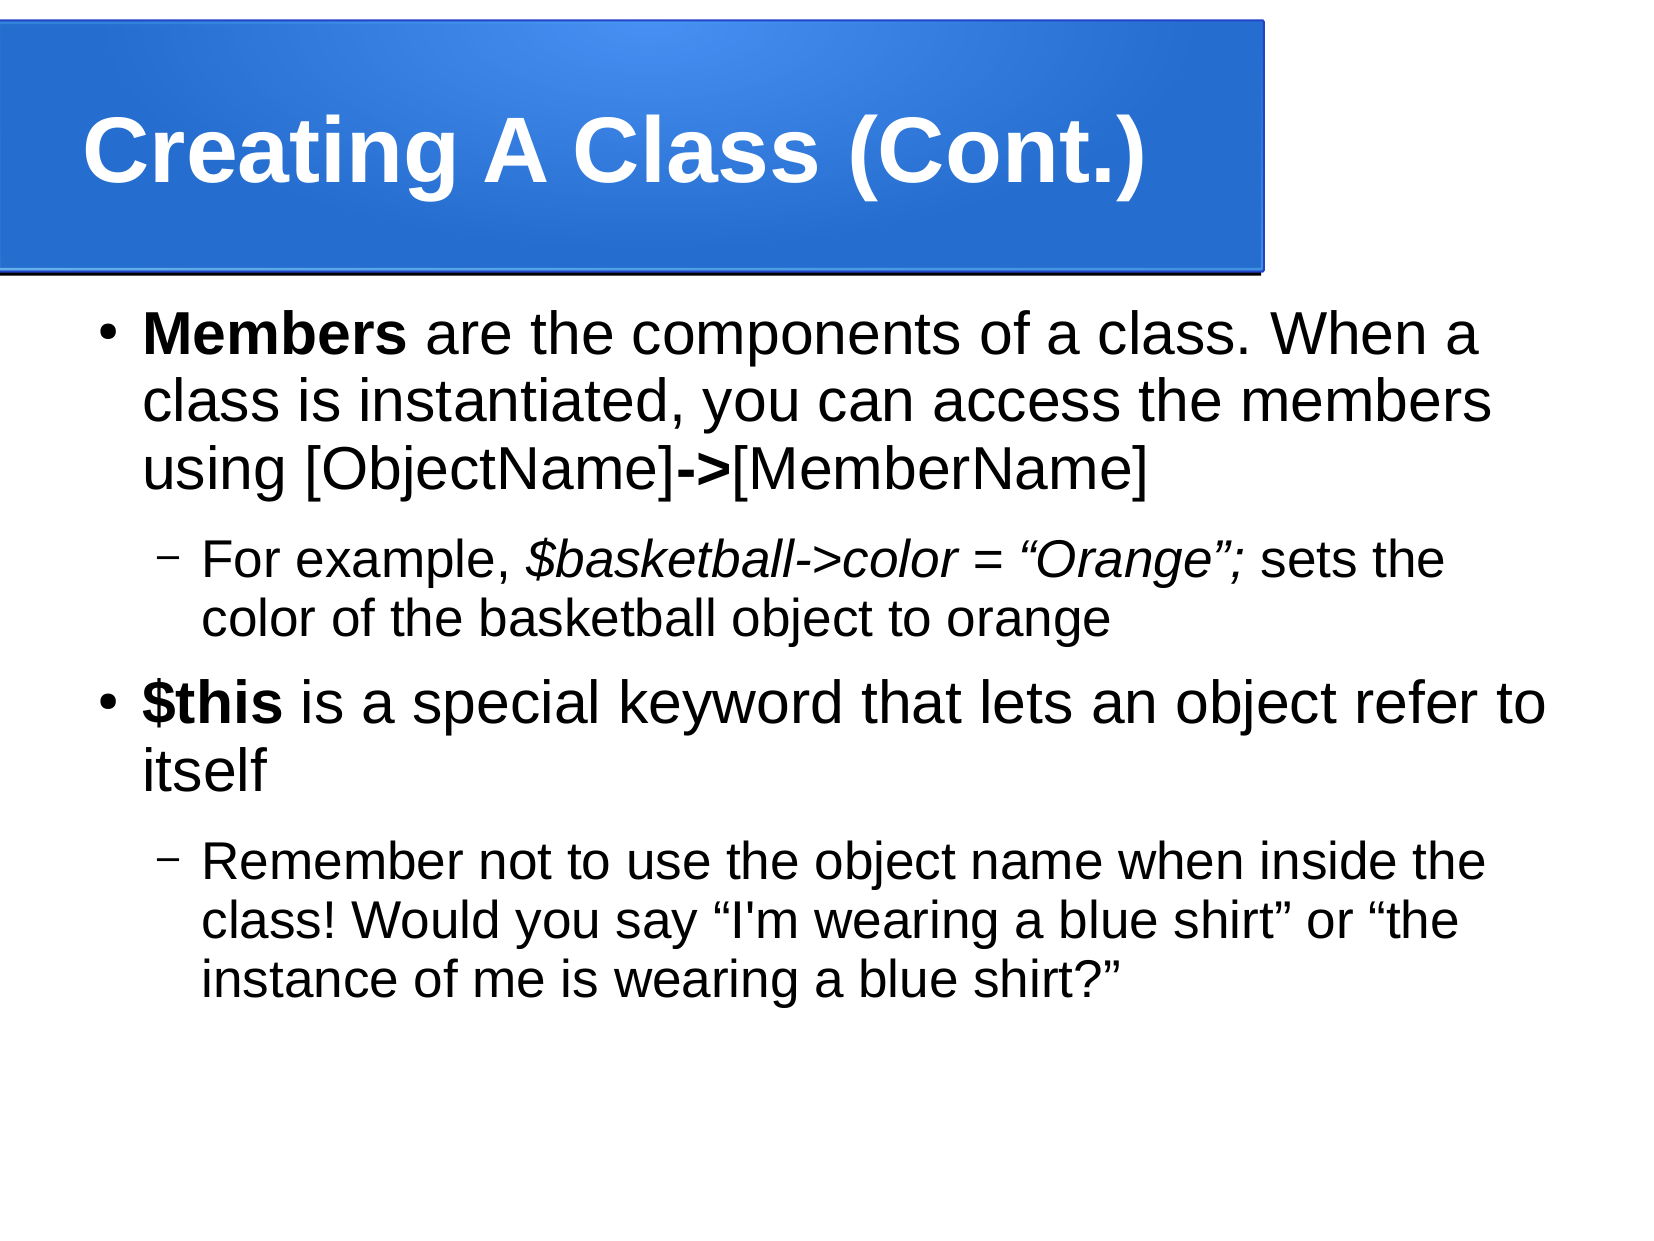

# Creating A Class (Cont.)
Members are the components of a class. When a class is instantiated, you can access the members using [ObjectName]->[MemberName]
For example, $basketball->color = “Orange”; sets the color of the basketball object to orange
$this is a special keyword that lets an object refer to itself
Remember not to use the object name when inside the class! Would you say “I'm wearing a blue shirt” or “the instance of me is wearing a blue shirt?”